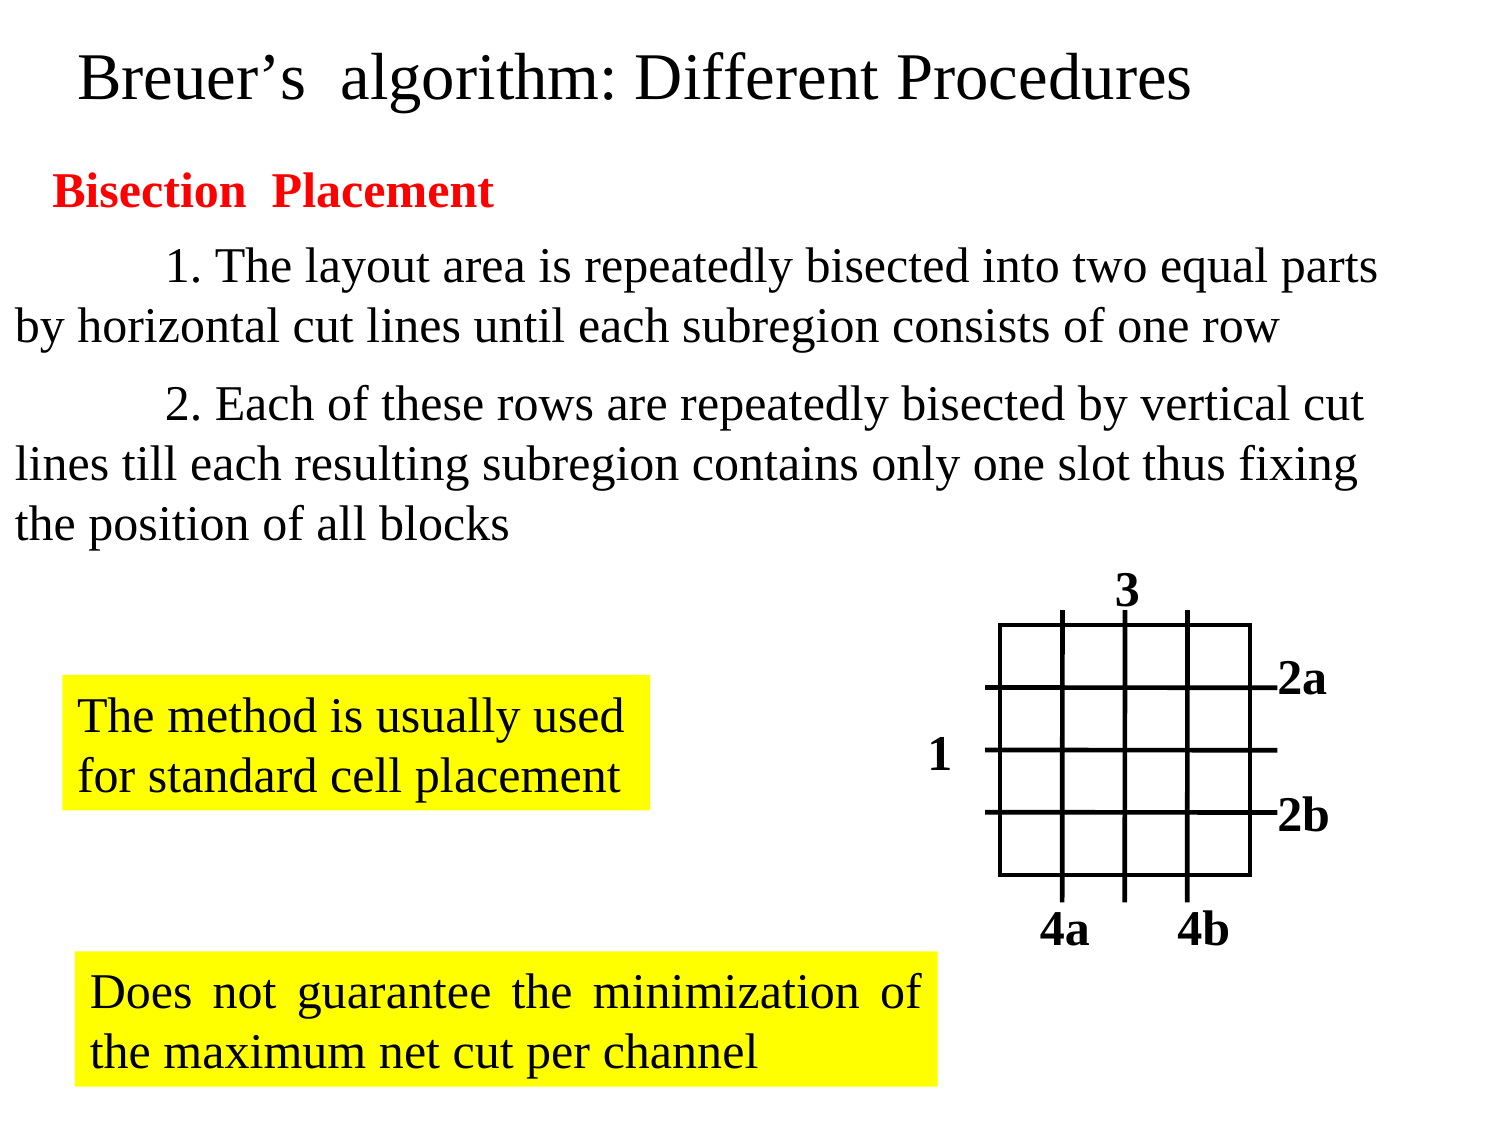

Breuer’s algorithm: Different Procedures
Bisection Placement
	1. The layout area is repeatedly bisected into two equal parts by horizontal cut lines until each subregion consists of one row
	2. Each of these rows are repeatedly bisected by vertical cut lines till each resulting subregion contains only one slot thus fixing the position of all blocks
3
2a
The method is usually used for standard cell placement
1
2b
4a
4b
Does not guarantee the minimization of the maximum net cut per channel